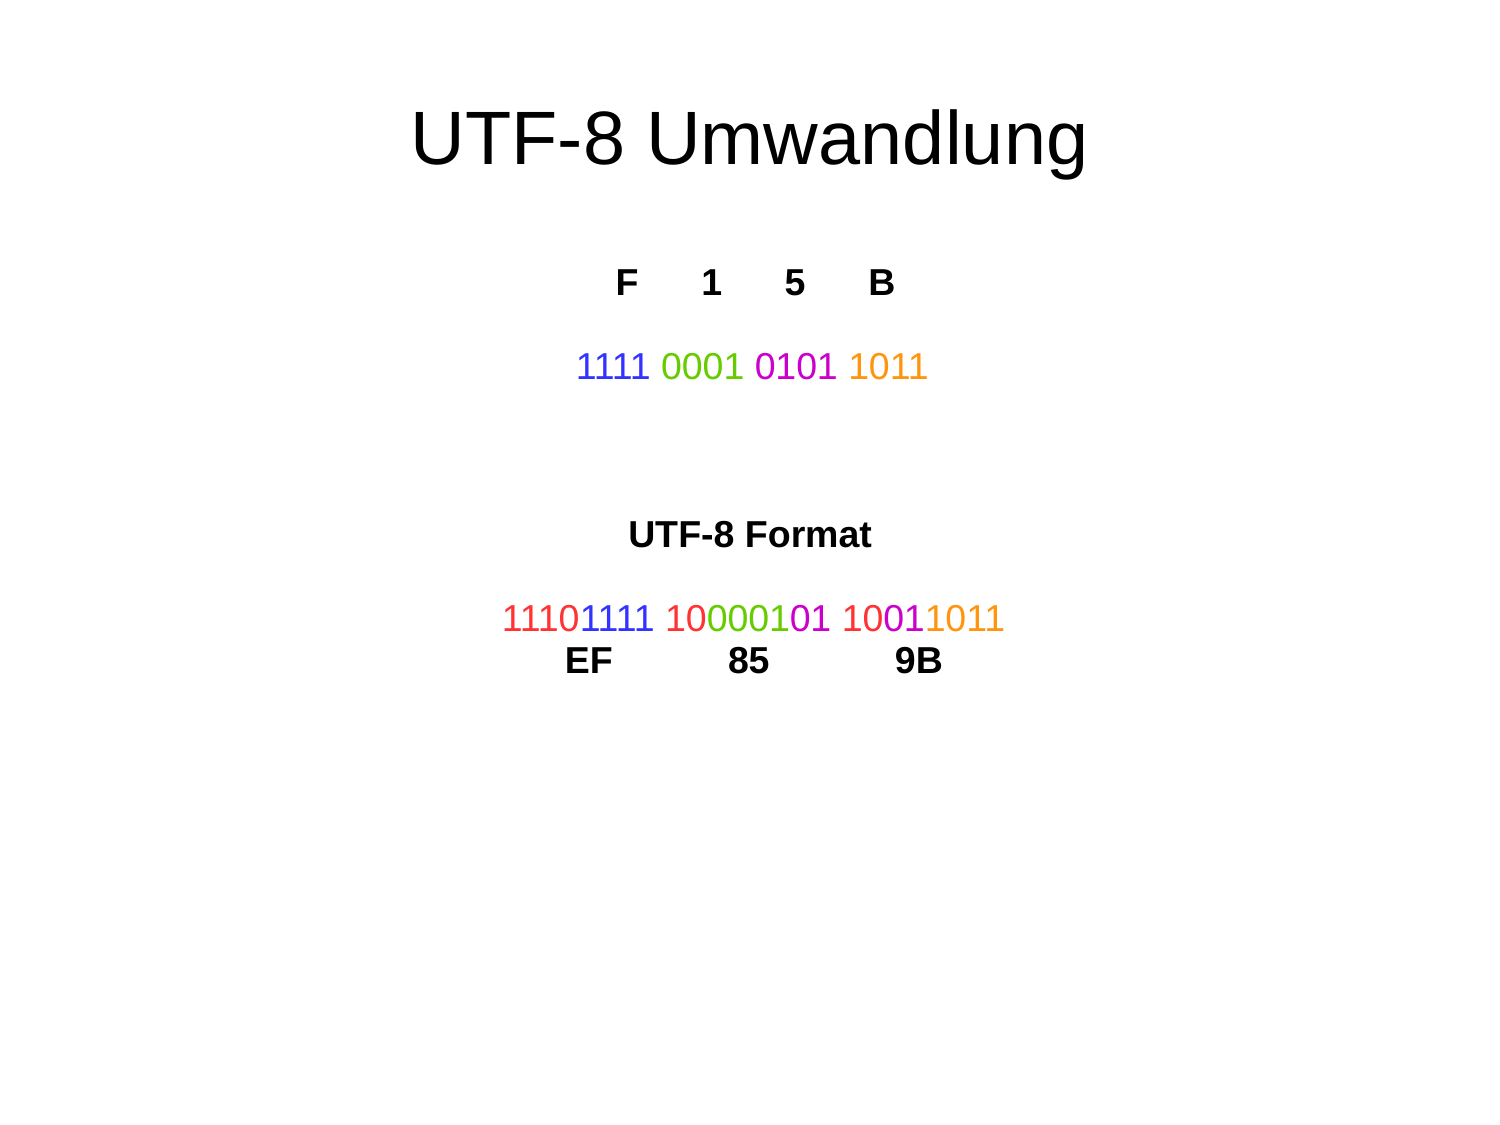

# UTF-8 Umwandlung
 F 1 5 B
							1111 0001 0101 1011
							 UTF-8 Format
						11101111 10000101 10011011
						 EF 85 9B